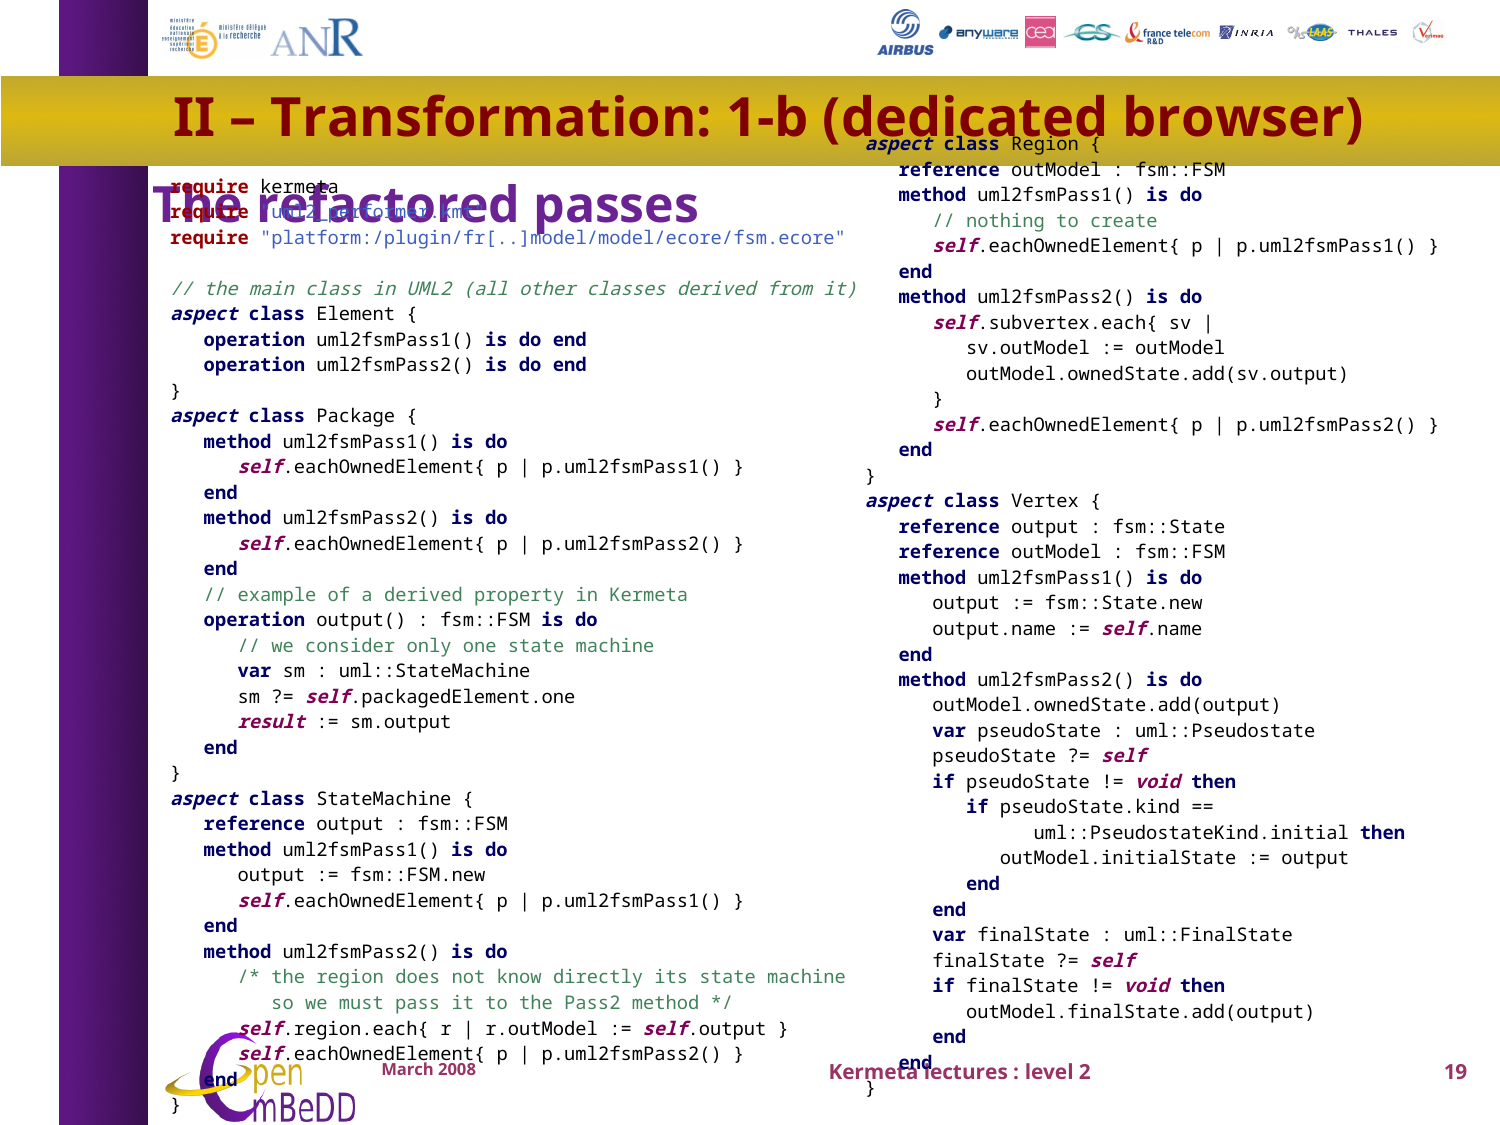

# II – Transformation: 1-b (dedicated browser)
aspect class Region {
 reference outModel : fsm::FSM
 method uml2fsmPass1() is do
 // nothing to create
 self.eachOwnedElement{ p | p.uml2fsmPass1() }
 end
 method uml2fsmPass2() is do
 self.subvertex.each{ sv |
 sv.outModel := outModel
 outModel.ownedState.add(sv.output)
 }
 self.eachOwnedElement{ p | p.uml2fsmPass2() }
 end
}
aspect class Vertex {
 reference output : fsm::State
 reference outModel : fsm::FSM
 method uml2fsmPass1() is do
 output := fsm::State.new
 output.name := self.name
 end
 method uml2fsmPass2() is do
 outModel.ownedState.add(output)
 var pseudoState : uml::Pseudostate
 pseudoState ?= self
 if pseudoState != void then
 if pseudoState.kind ==
 uml::PseudostateKind.initial then
 outModel.initialState := output
 end
 end
 var finalState : uml::FinalState
 finalState ?= self
 if finalState != void then
 outModel.finalState.add(output)
 end
 end
}
require kermeta
require "uml2_performer.kmt"
require "platform:/plugin/fr[..]model/model/ecore/fsm.ecore"
// the main class in UML2 (all other classes derived from it)
aspect class Element {
 operation uml2fsmPass1() is do end
 operation uml2fsmPass2() is do end
}
aspect class Package {
 method uml2fsmPass1() is do
 self.eachOwnedElement{ p | p.uml2fsmPass1() }
 end
 method uml2fsmPass2() is do
 self.eachOwnedElement{ p | p.uml2fsmPass2() }
 end
 // example of a derived property in Kermeta
 operation output() : fsm::FSM is do
 // we consider only one state machine
 var sm : uml::StateMachine
 sm ?= self.packagedElement.one
 result := sm.output
 end
}
aspect class StateMachine {
 reference output : fsm::FSM
 method uml2fsmPass1() is do
 output := fsm::FSM.new
 self.eachOwnedElement{ p | p.uml2fsmPass1() }
 end
 method uml2fsmPass2() is do
 /* the region does not know directly its state machine
 so we must pass it to the Pass2 method */
 self.region.each{ r | r.outModel := self.output }
 self.eachOwnedElement{ p | p.uml2fsmPass2() }
 end
}
The refactored passes
Pied de page
Pied de page fixe
19